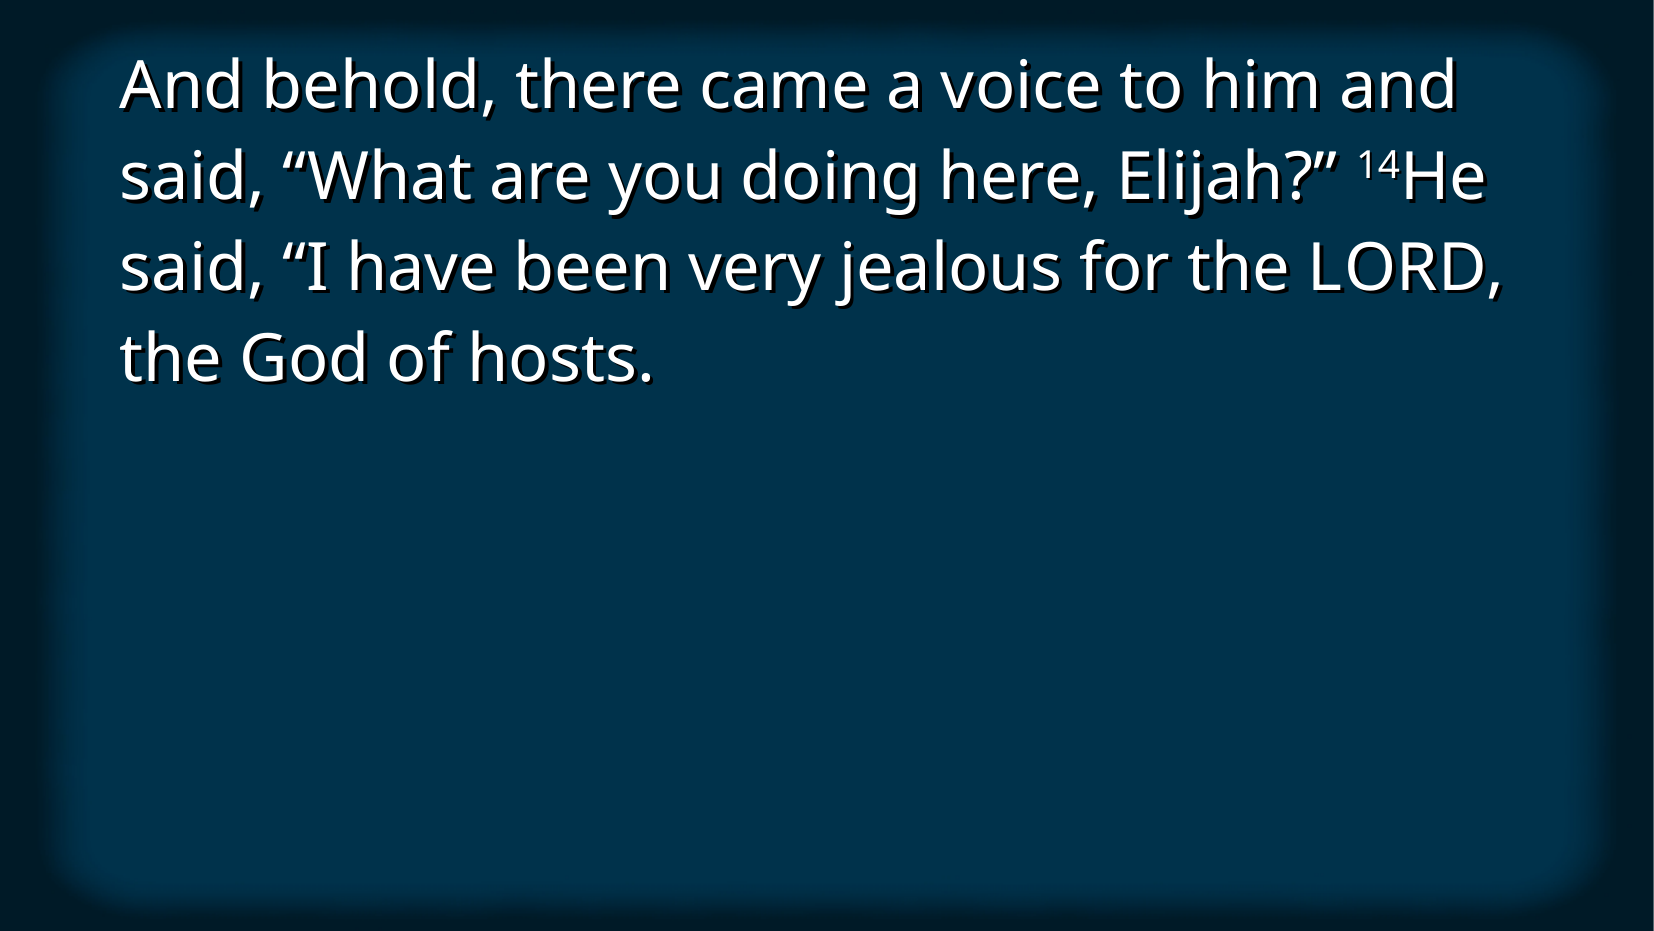

And behold, there came a voice to him and said, “What are you doing here, Elijah?” 14He said, “I have been very jealous for the LORD, the God of hosts.